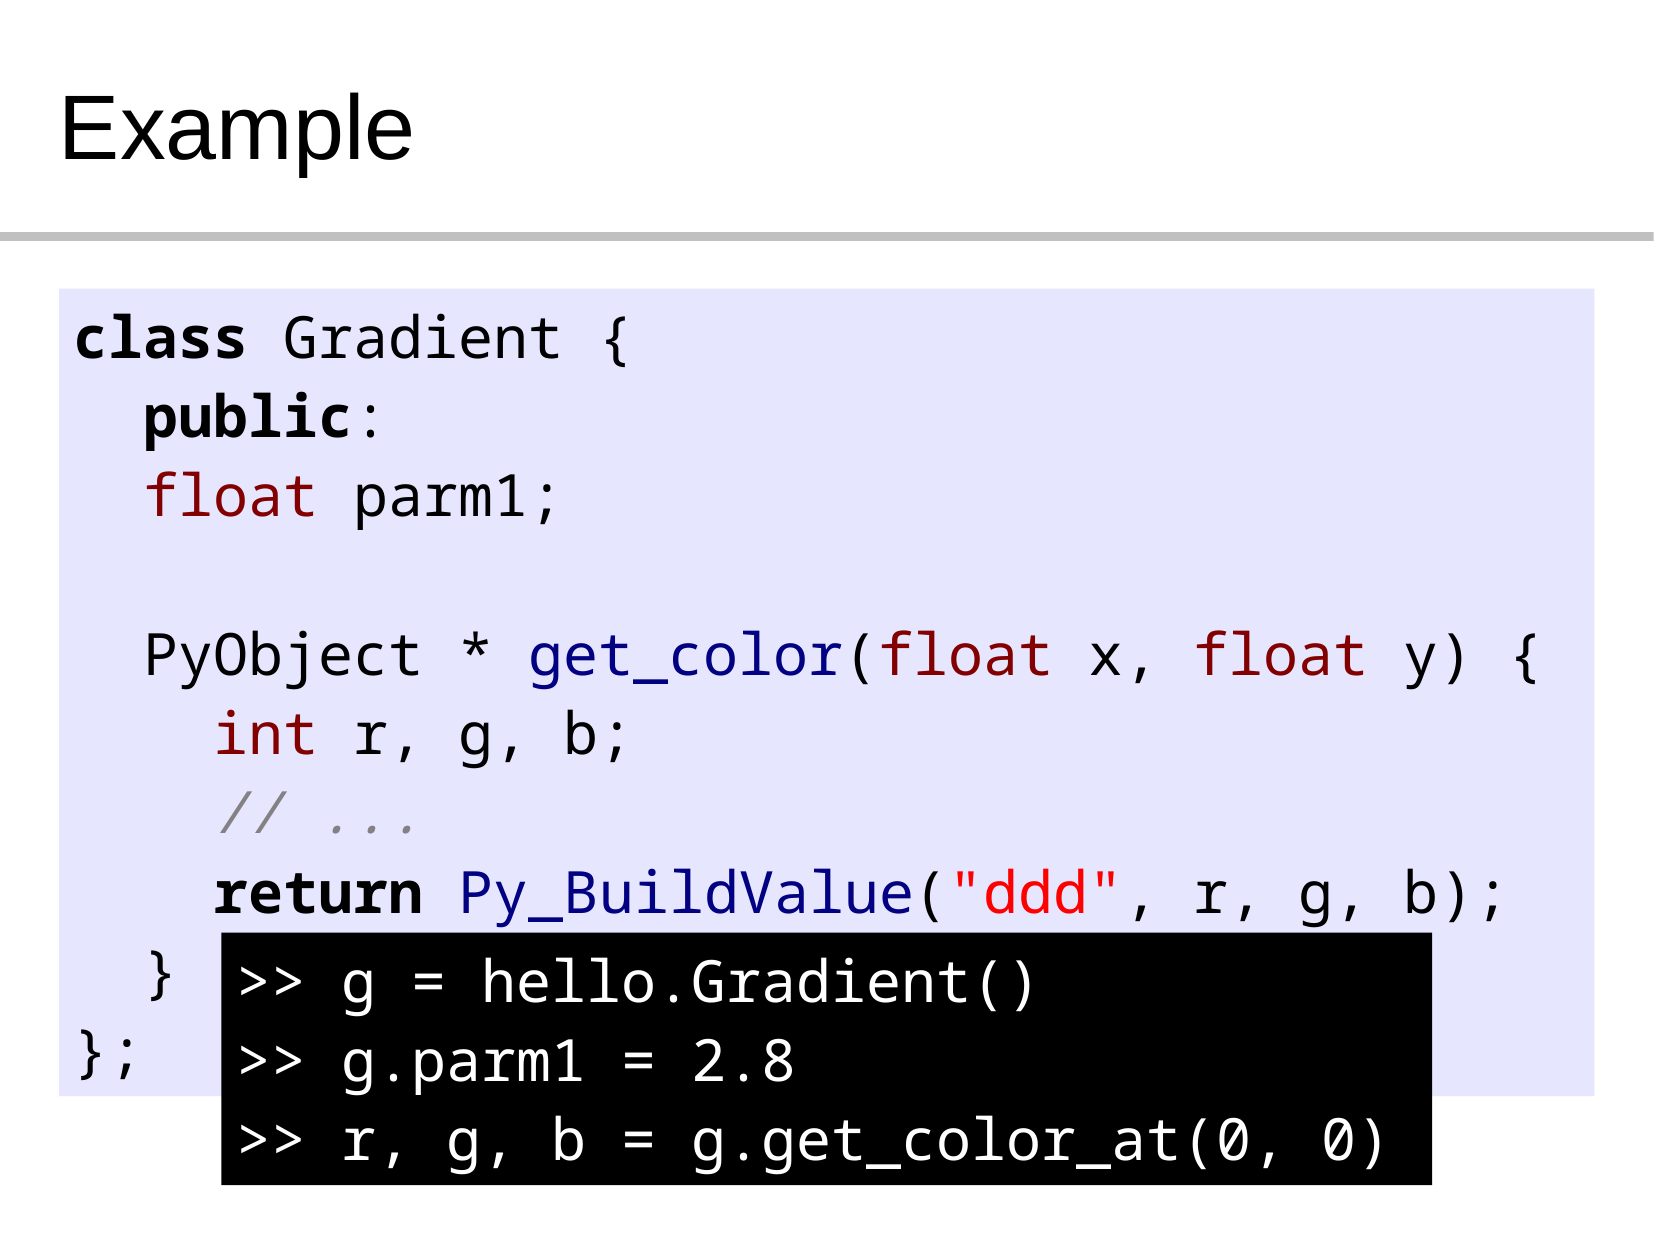

# Example
class Gradient {
 public:
 float parm1;
 PyObject * get_color(float x, float y) {
 int r, g, b;
 // ...
 return Py_BuildValue("ddd", r, g, b);
 }
};
>> g = hello.Gradient()
>> g.parm1 = 2.8
>> r, g, b = g.get_color_at(0, 0)